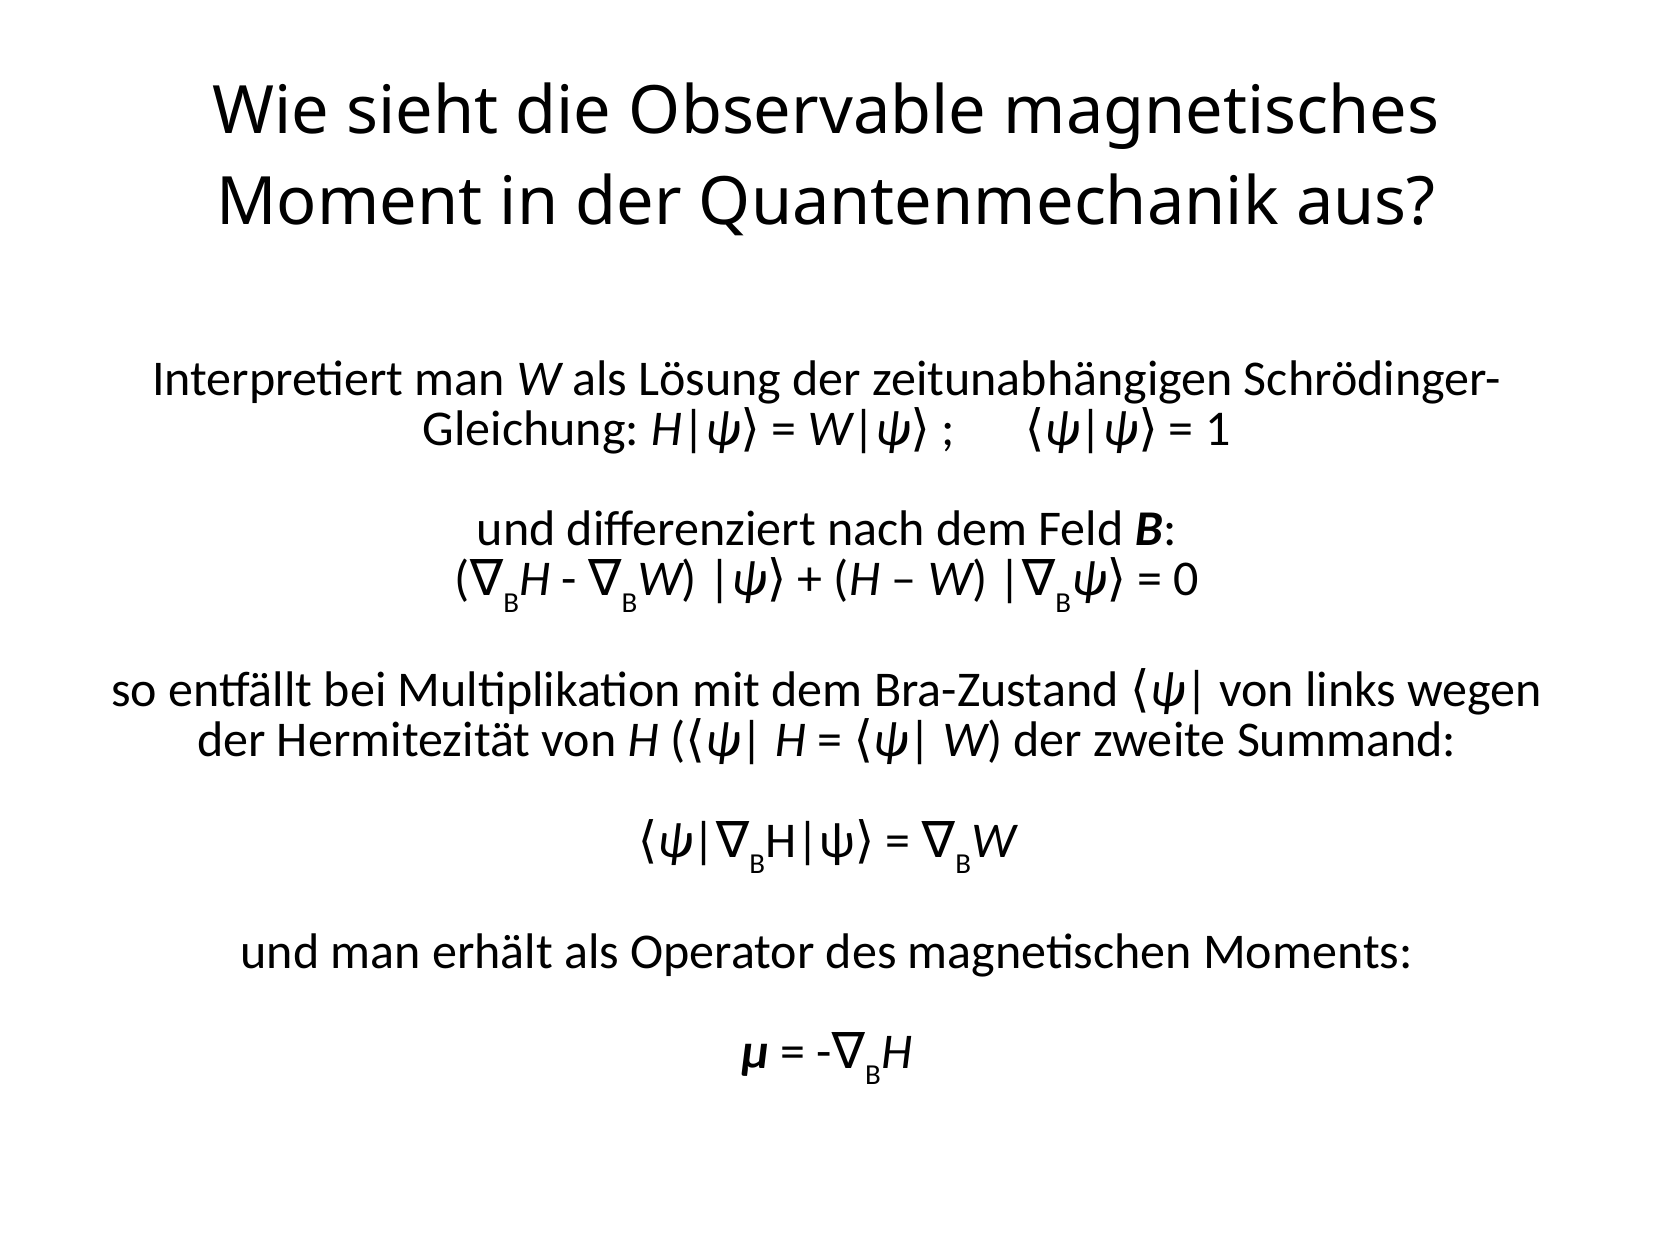

# Wie sieht die Observable magnetisches Moment in der Quantenmechanik aus?
Interpretiert man W als Lösung der zeitunabhängigen Schrödinger-Gleichung: H|ψ⟩ = W|ψ⟩ ; 	 ⟨ψ|ψ⟩ = 1
und differenziert nach dem Feld B:
(∇BH - ∇BW) |ψ⟩ + (H – W) |∇Bψ⟩ = 0
so entfällt bei Multiplikation mit dem Bra-Zustand ⟨ψ| von links wegen der Hermitezität von H (⟨ψ| H = ⟨ψ| W) der zweite Summand:
⟨ψ|∇BH|ψ⟩ = ∇BW
und man erhält als Operator des magnetischen Moments:
μ = -∇BH